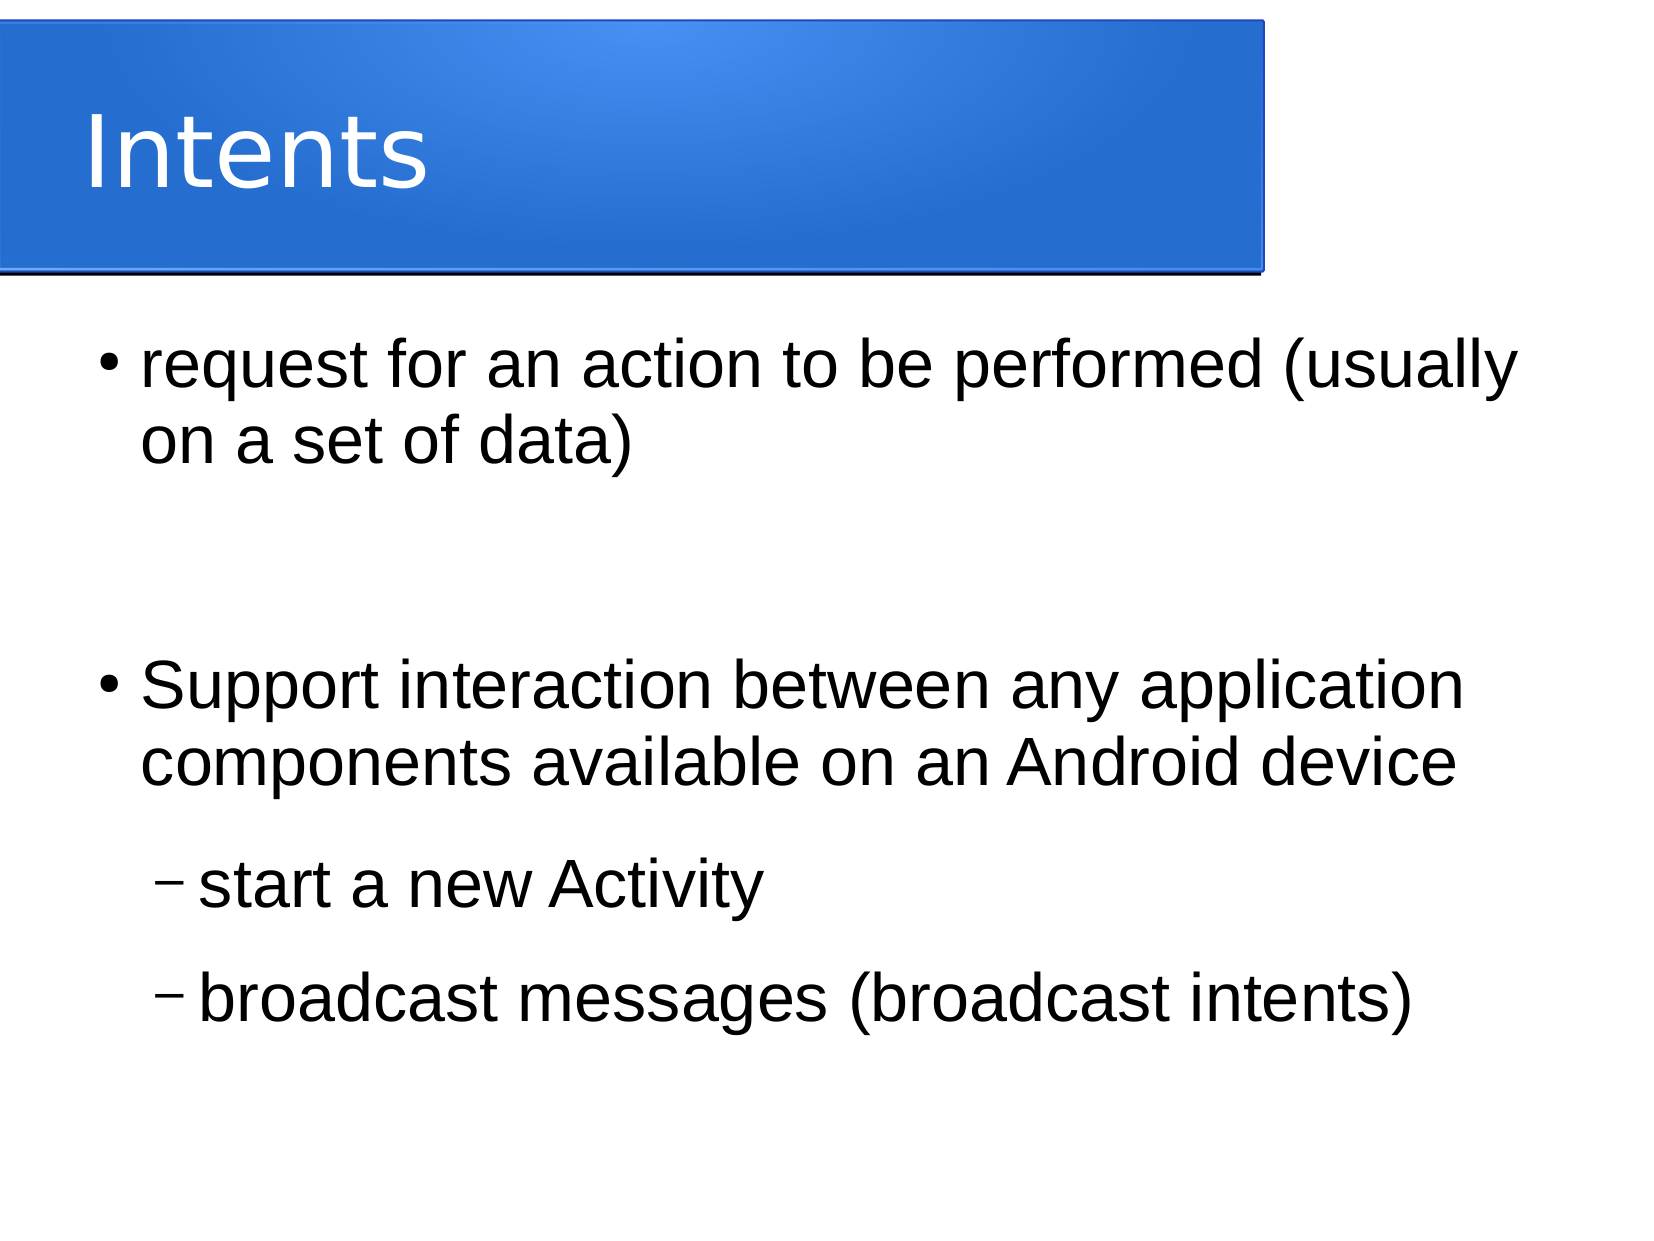

# Intents
request for an action to be performed (usually on a set of data)
Support interaction between any application components available on an Android device
start a new Activity
broadcast messages (broadcast intents)